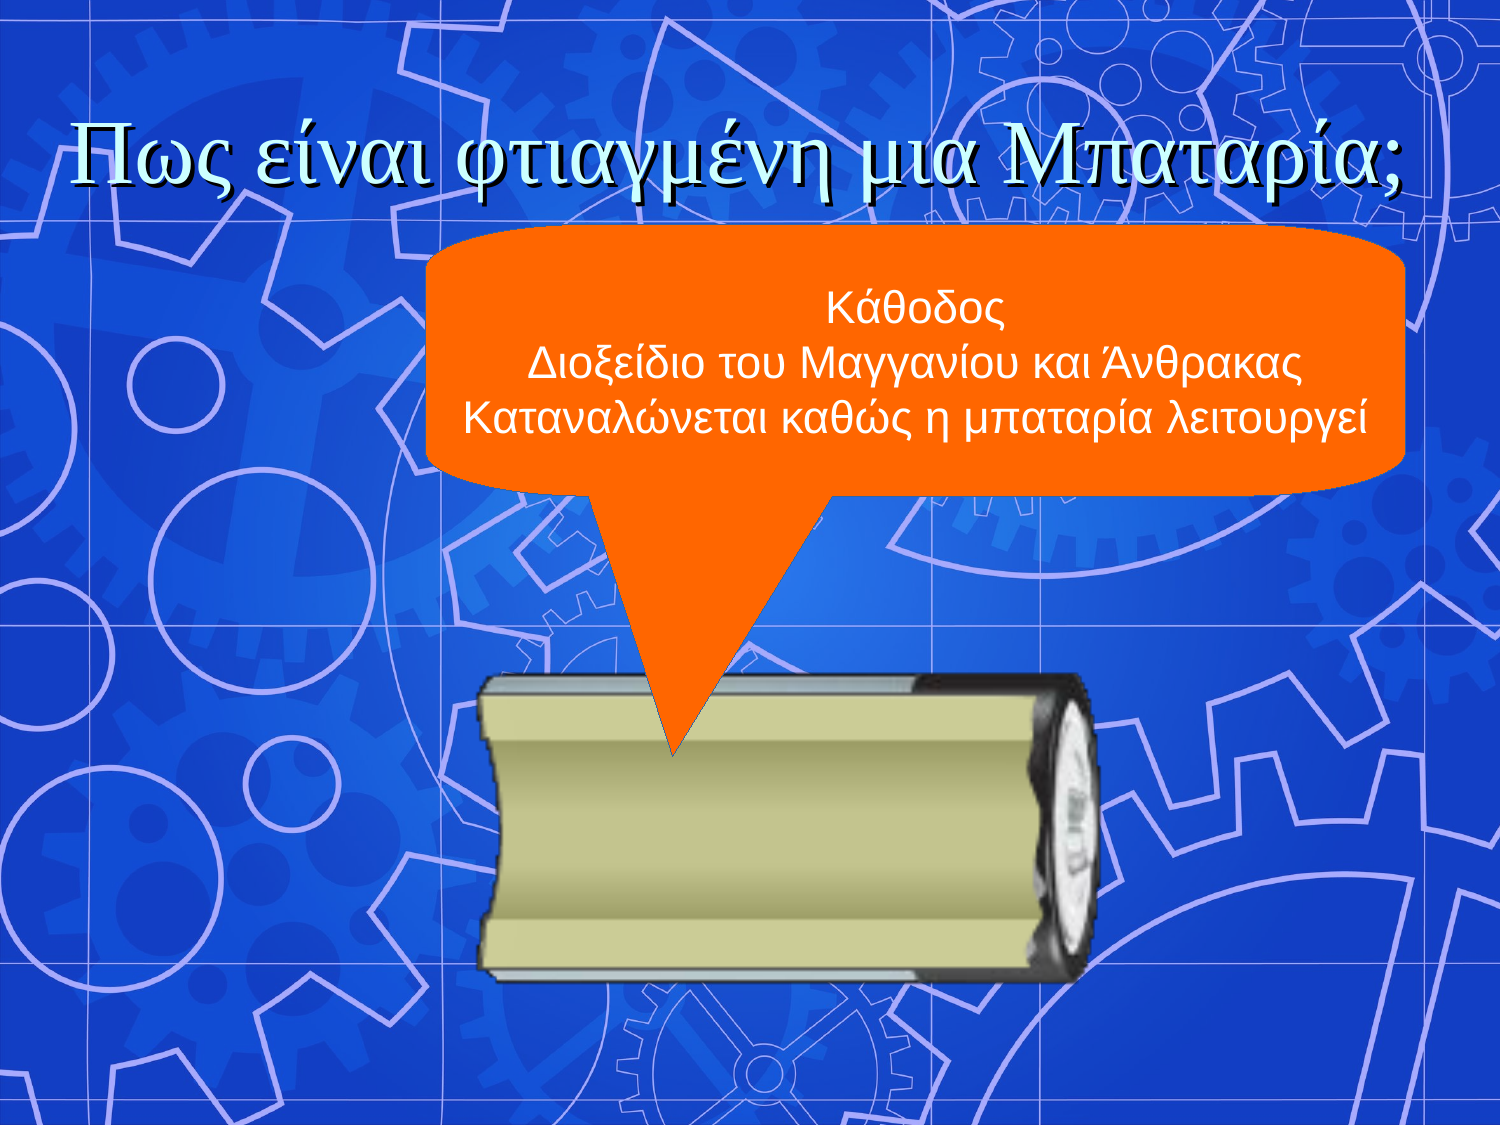

# Πως είναι φτιαγμένη μια Μπαταρία;
Κάθοδος
Διοξείδιο του Μαγγανίου και Άνθρακας
Καταναλώνεται καθώς η μπαταρία λειτουργεί